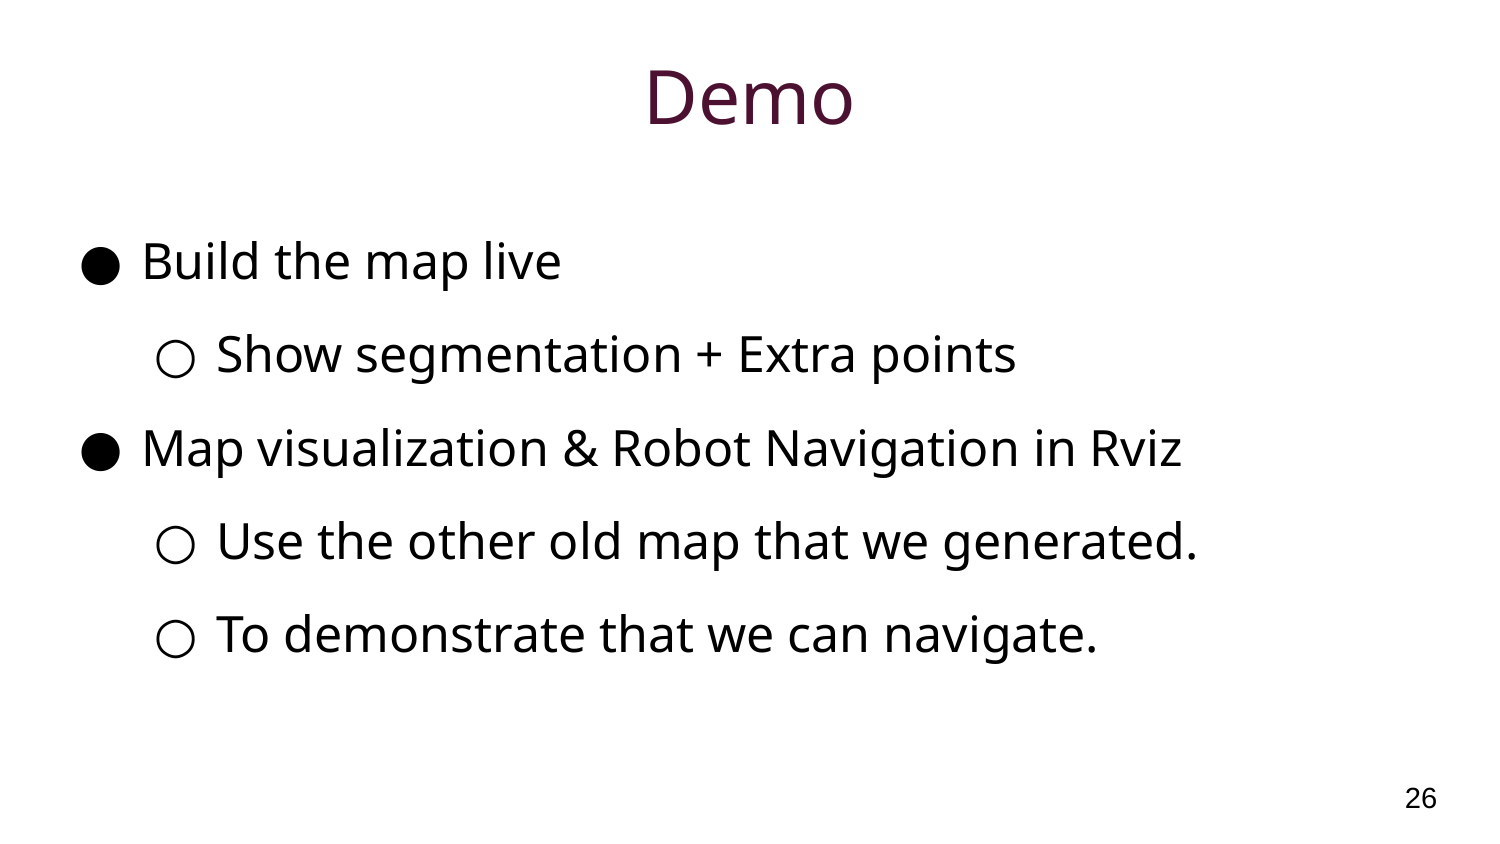

# Demo
Build the map live
Show segmentation + Extra points
Map visualization & Robot Navigation in Rviz
Use the other old map that we generated.
To demonstrate that we can navigate.